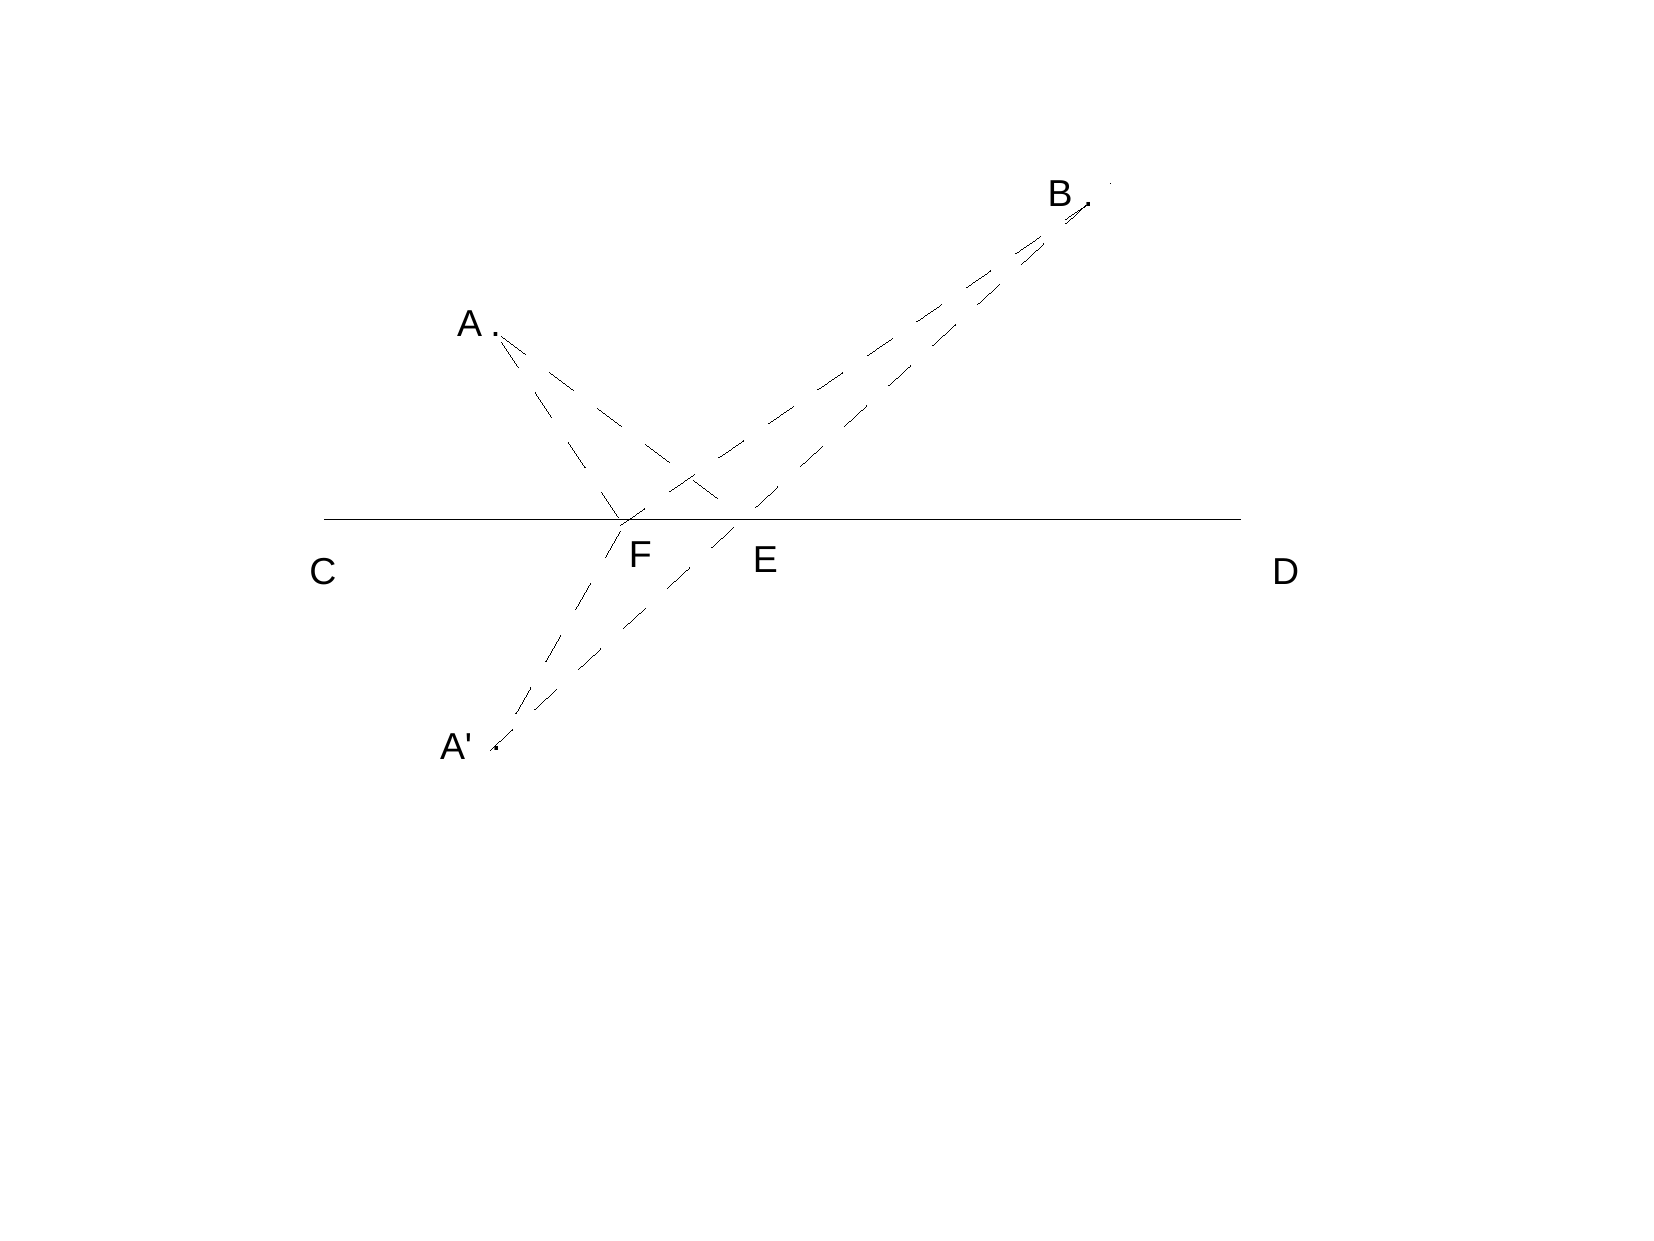

B .
A .
F
E
C
D
.
A'